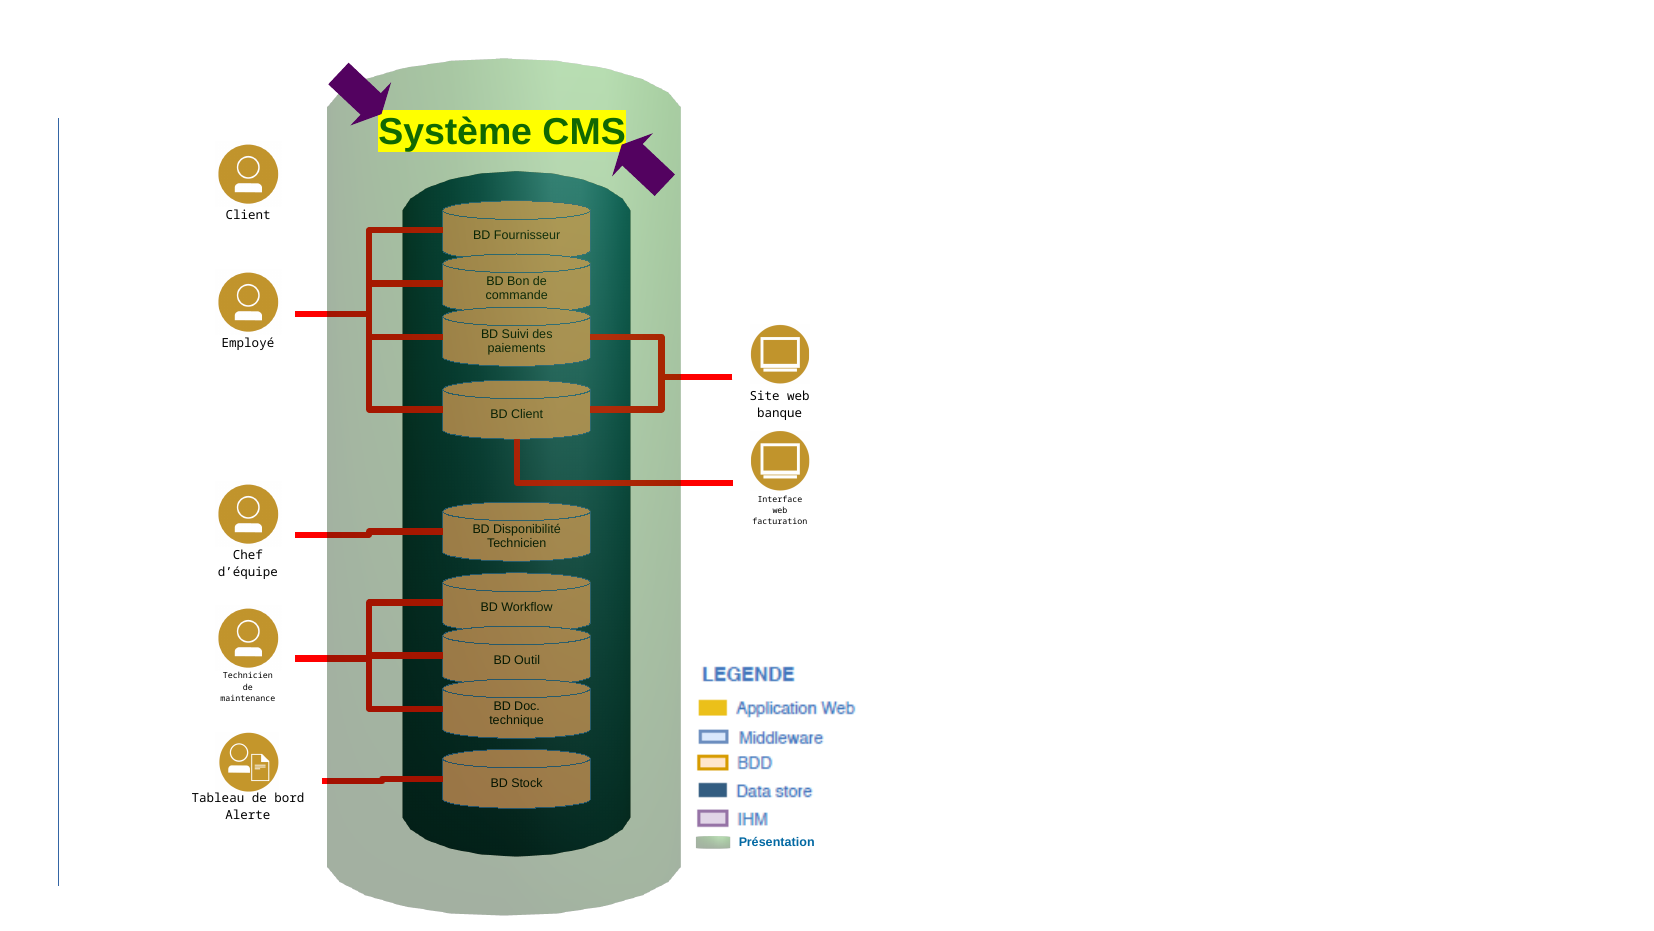

Système CMS
Client
BD Fournisseur
BD Bon de commande
Employé
BD Suivi des paiements
Site web banque
BD Client
Interface web facturation
Chef d’équipe
BD Disponibilité Technicien
BD Workflow
Technicien de maintenance
BD Outil
BD Doc.
technique
Tableau de bord
Alerte
BD Stock
Présentation